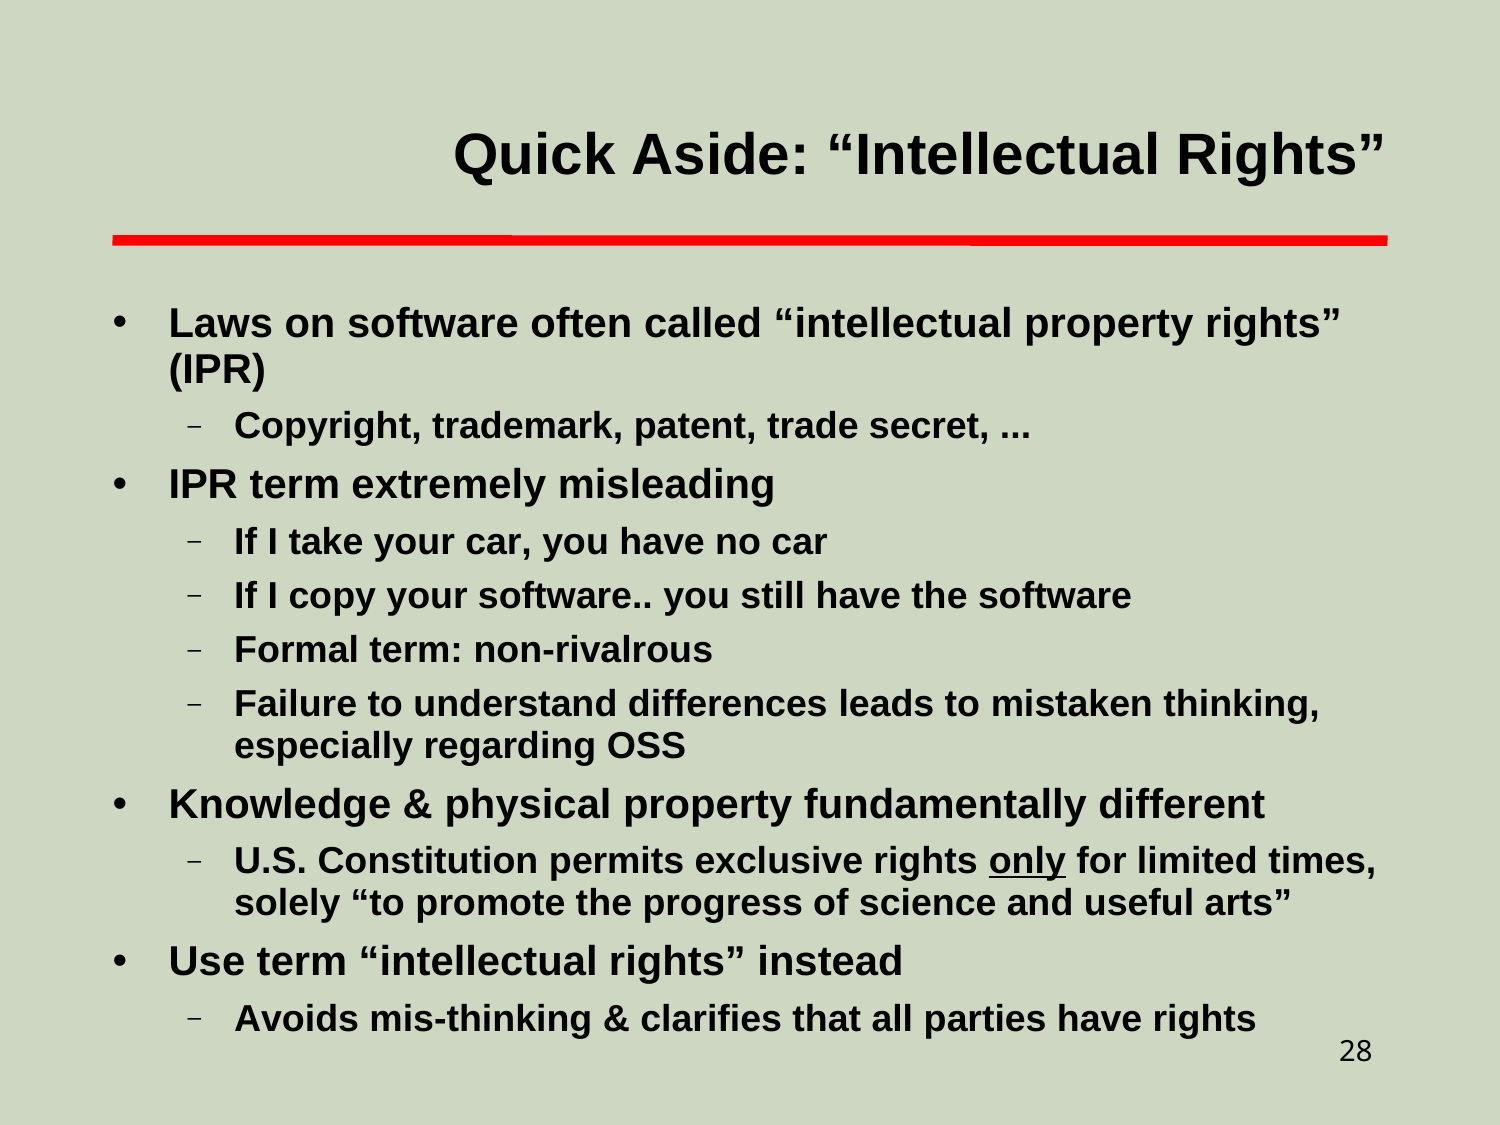

# Quick Aside: “Intellectual Rights”
Laws on software often called “intellectual property rights” (IPR)
Copyright, trademark, patent, trade secret, ...
IPR term extremely misleading
If I take your car, you have no car
If I copy your software.. you still have the software
Formal term: non-rivalrous
Failure to understand differences leads to mistaken thinking, especially regarding OSS
Knowledge & physical property fundamentally different
U.S. Constitution permits exclusive rights only for limited times, solely “to promote the progress of science and useful arts”
Use term “intellectual rights” instead
Avoids mis-thinking & clarifies that all parties have rights